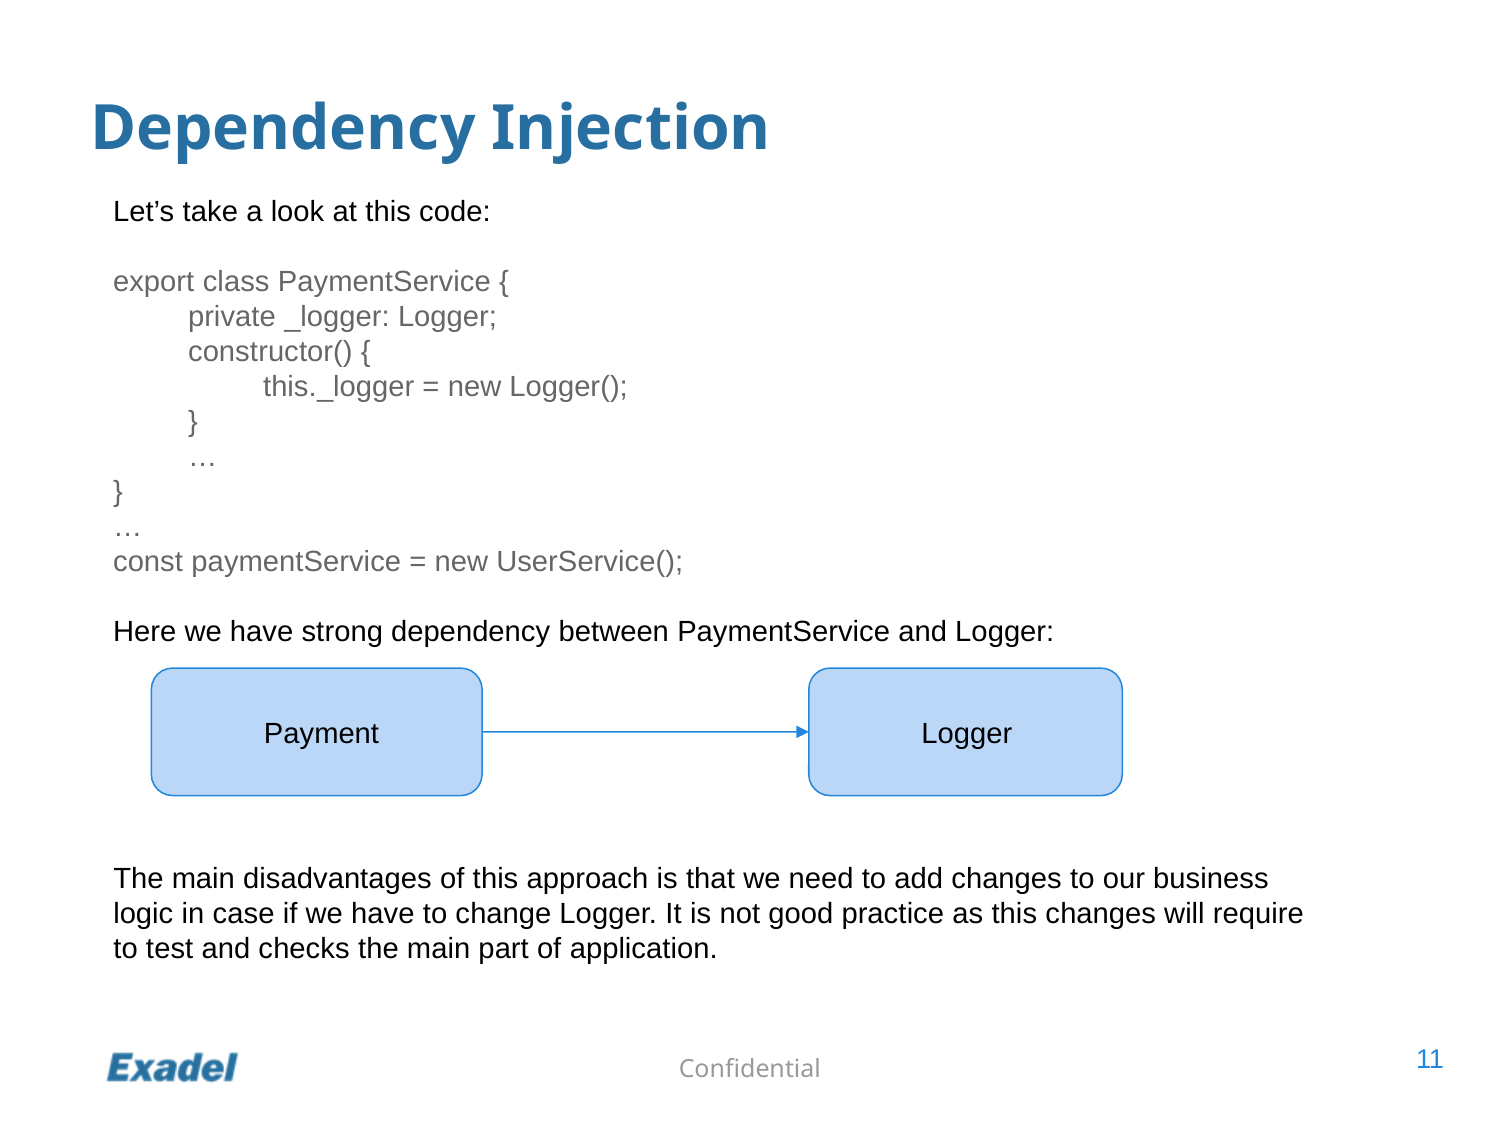

# Dependency Injection
Let’s take a look at this code:
export class PaymentService {
	private _logger: Logger;
	constructor() {
		this._logger = new Logger();
}
…
}
…
const paymentService = new UserService();
Here we have strong dependency between PaymentService and Logger:
 Payment
 	 Logger
The main disadvantages of this approach is that we need to add changes to our business logic in case if we have to change Logger. It is not good practice as this changes will require to test and checks the main part of application.